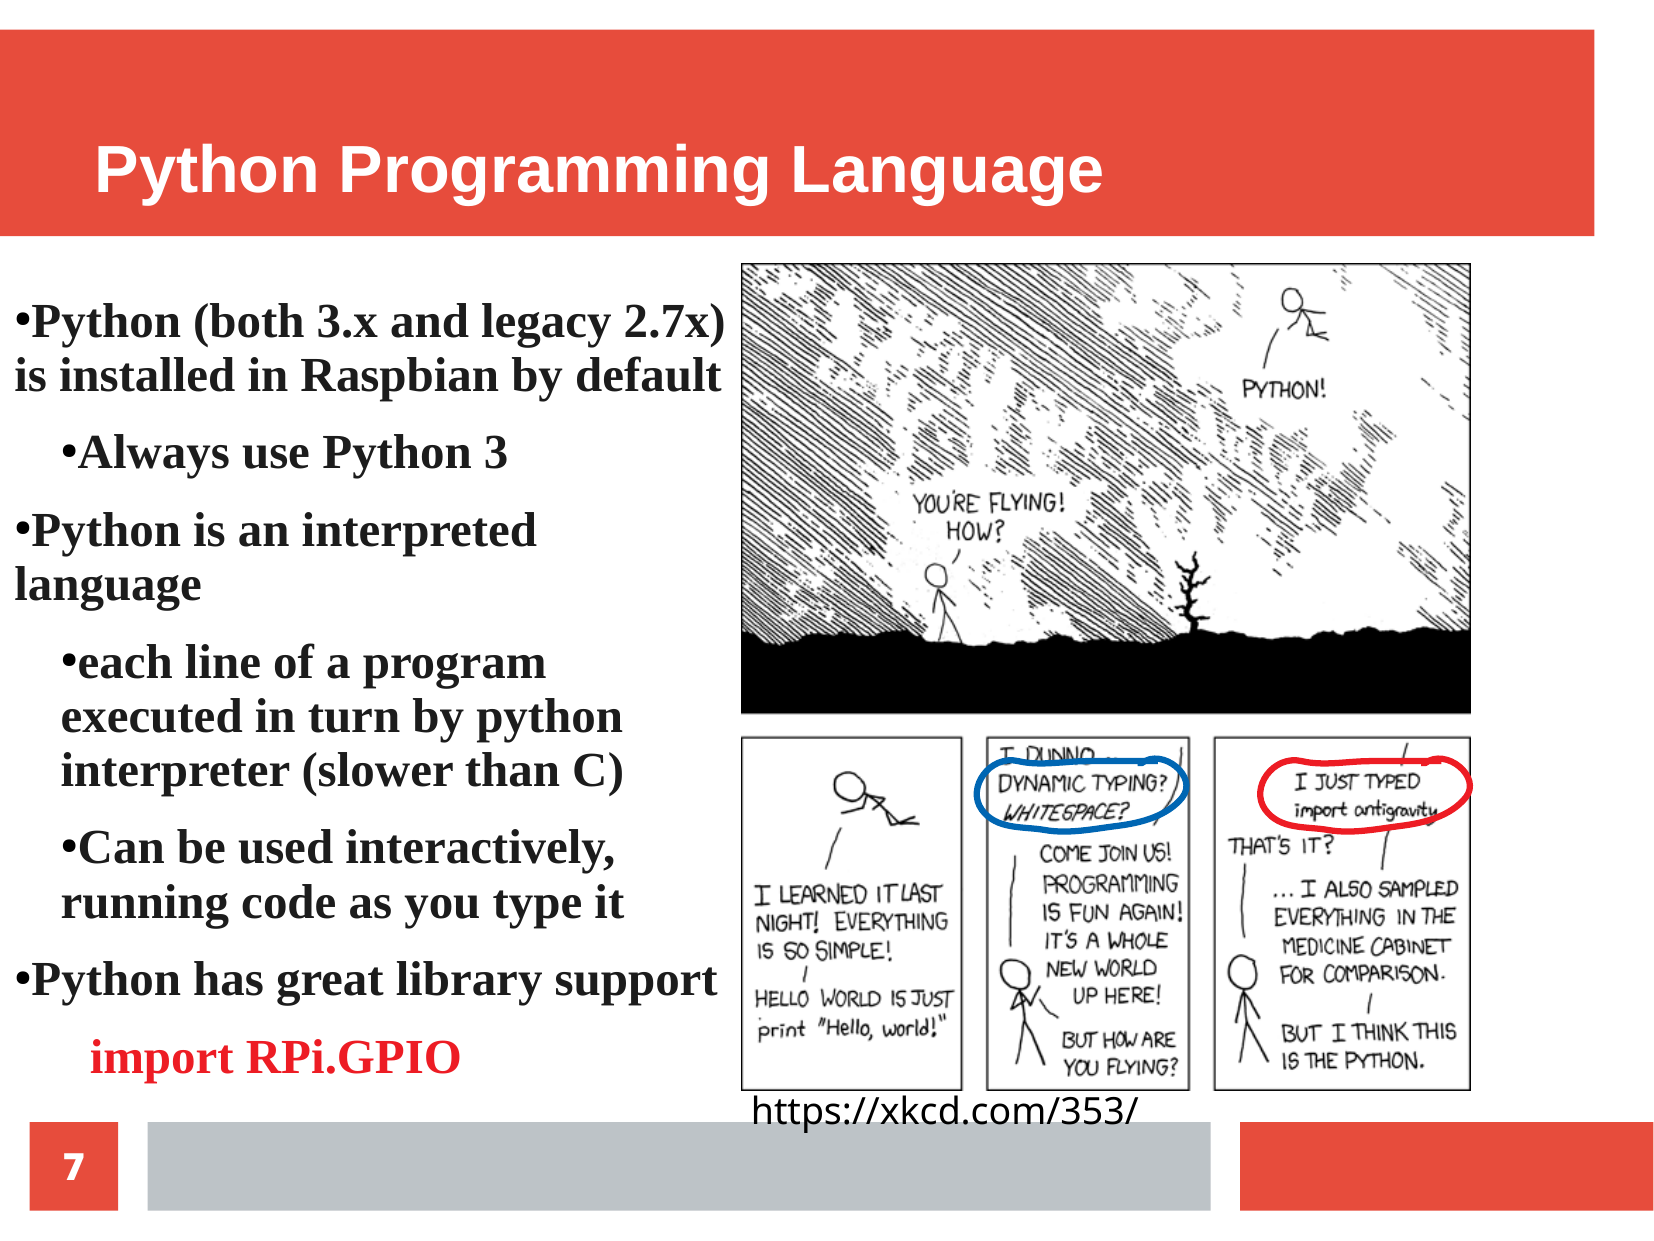

# Python Programming Language
Python (both 3.x and legacy 2.7x) is installed in Raspbian by default
Always use Python 3
Python is an interpreted language
each line of a program executed in turn by python interpreter (slower than C)
Can be used interactively, running code as you type it
Python has great library support
 import RPi.GPIO
https://xkcd.com/353/
7